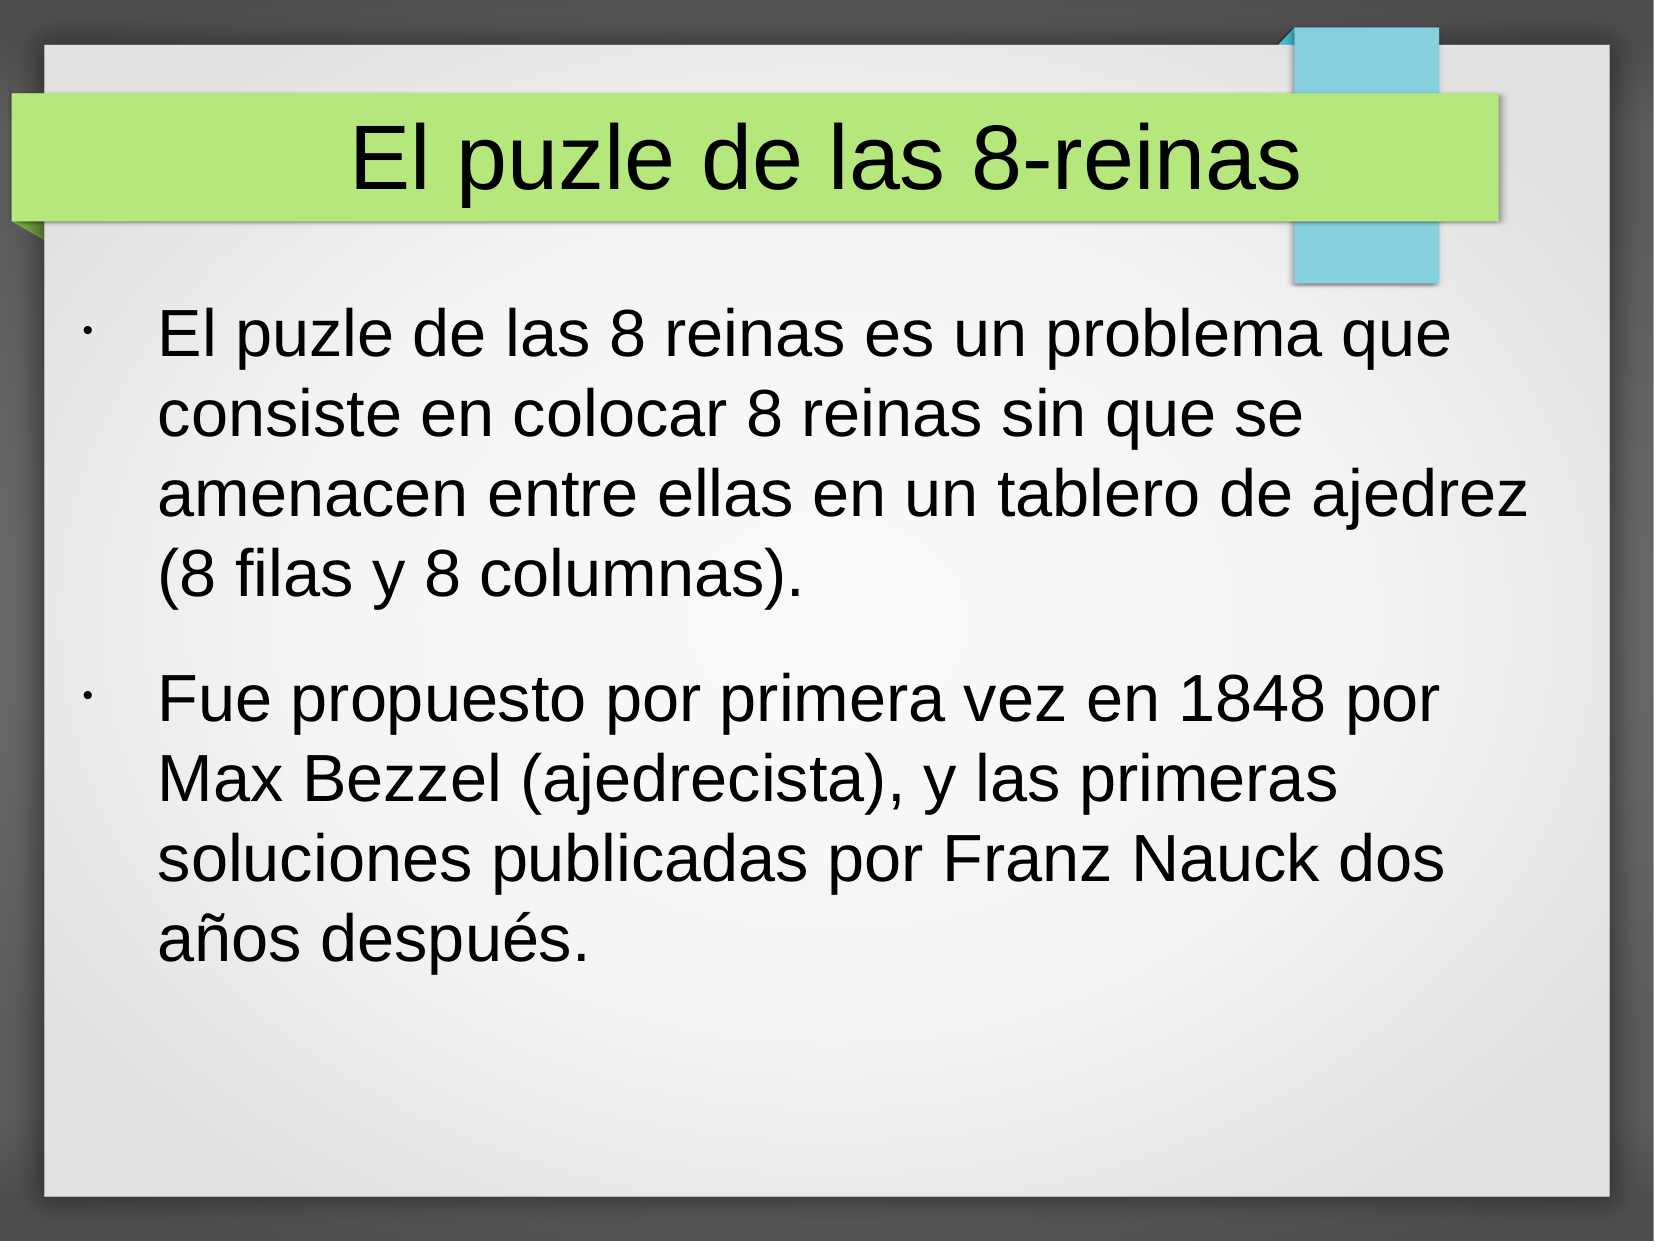

El puzle de las 8-reinas
El puzle de las 8 reinas es un problema que consiste en colocar 8 reinas sin que se amenacen entre ellas en un tablero de ajedrez (8 filas y 8 columnas).
Fue propuesto por primera vez en 1848 por Max Bezzel (ajedrecista), y las primeras soluciones publicadas por Franz Nauck dos años después.